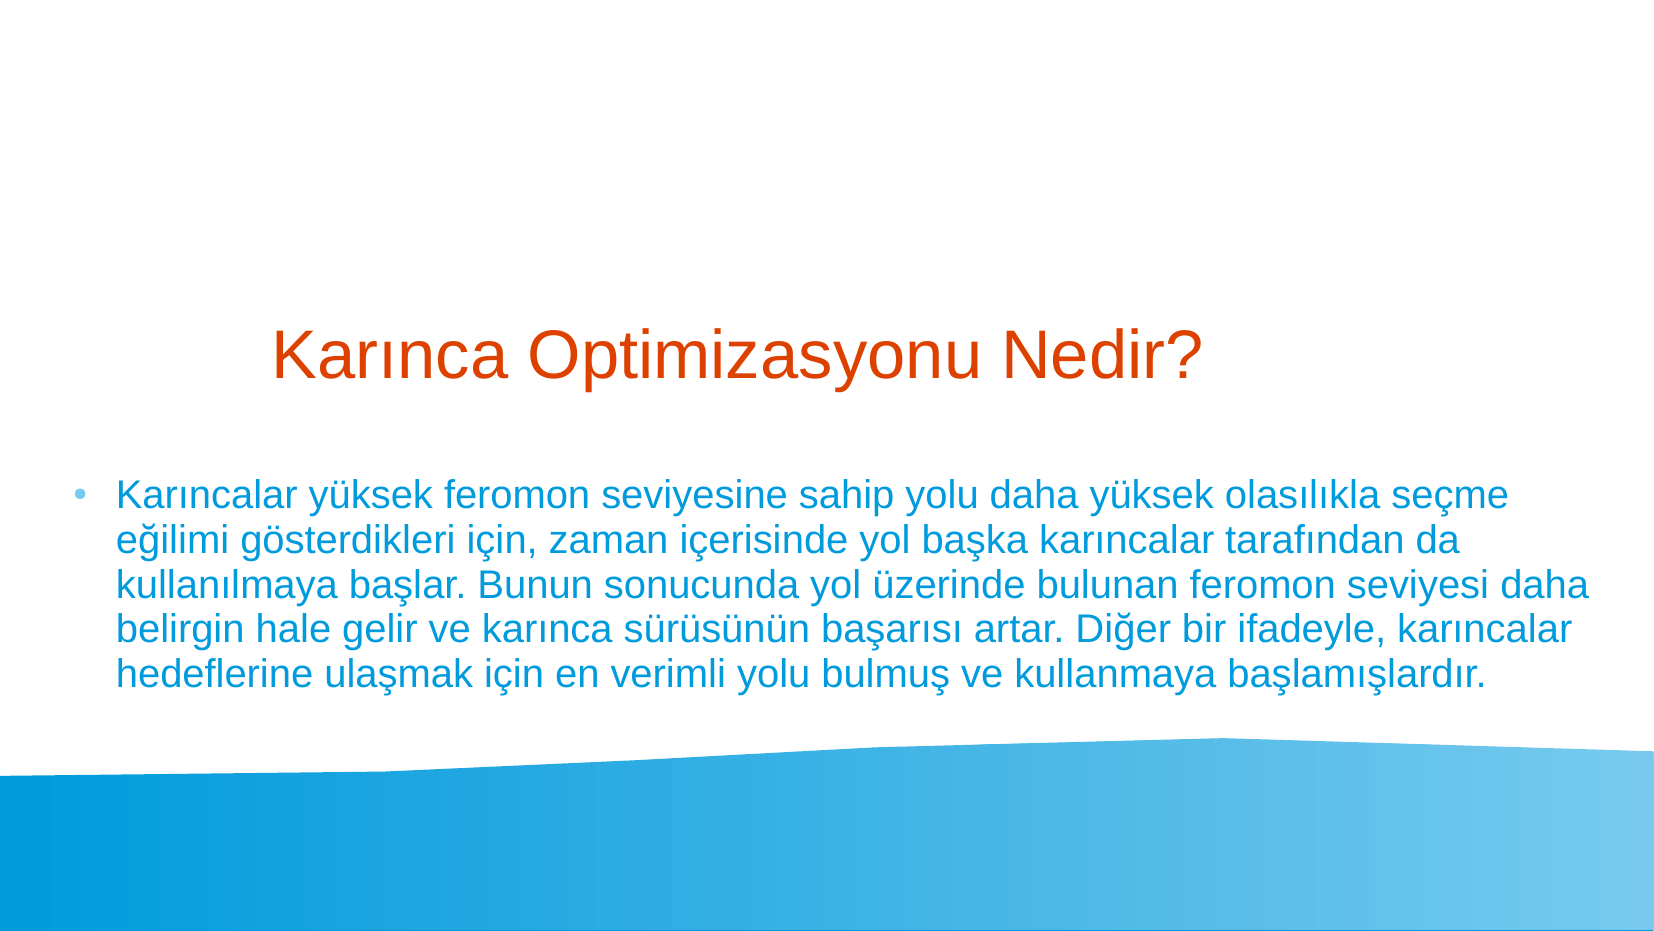

# Karınca Optimizasyonu Nedir?
Karıncalar yüksek feromon seviyesine sahip yolu daha yüksek olasılıkla seçme eğilimi gösterdikleri için, zaman içerisinde yol başka karıncalar tarafından da kullanılmaya başlar. Bunun sonucunda yol üzerinde bulunan feromon seviyesi daha belirgin hale gelir ve karınca sürüsünün başarısı artar. Diğer bir ifadeyle, karıncalar hedeflerine ulaşmak için en verimli yolu bulmuş ve kullanmaya başlamışlardır.